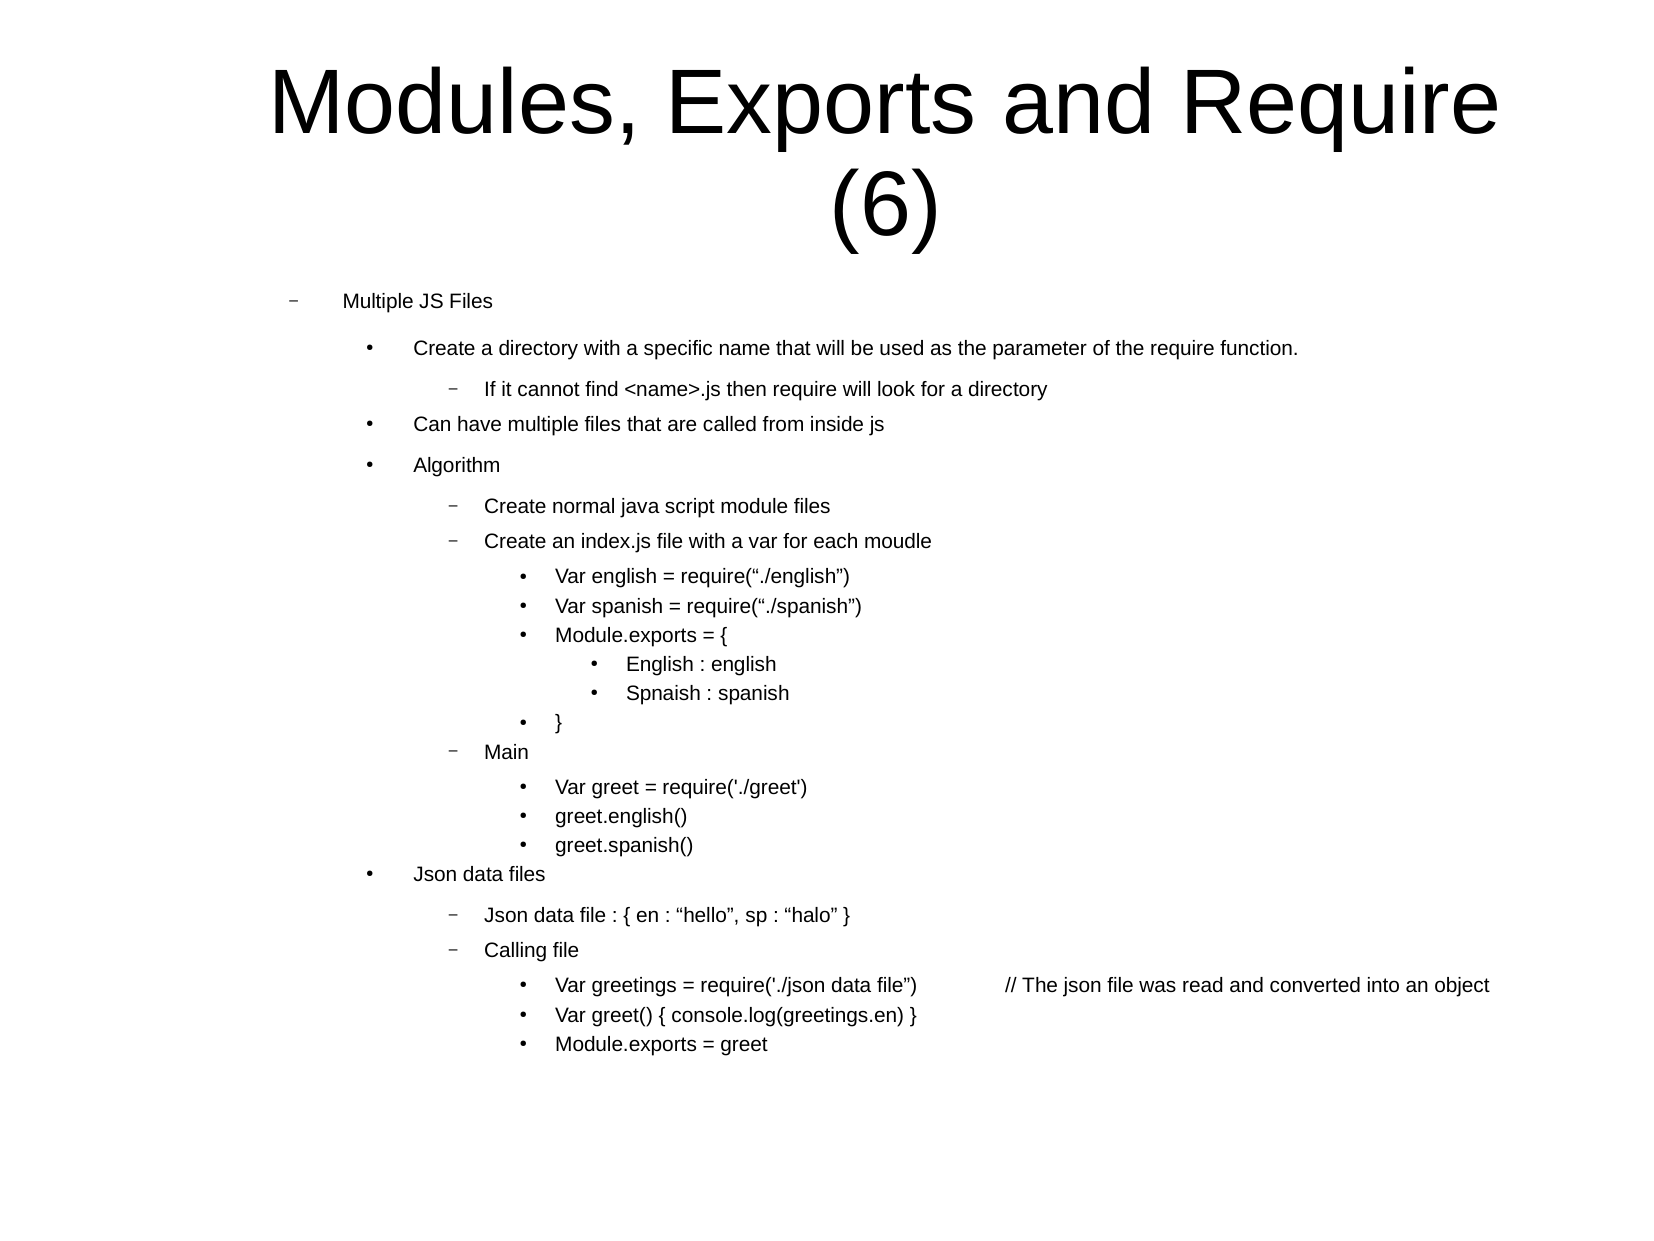

# Modules, Exports and Require (6)
Multiple JS Files
Create a directory with a specific name that will be used as the parameter of the require function.
If it cannot find <name>.js then require will look for a directory
Can have multiple files that are called from inside js
Algorithm
Create normal java script module files
Create an index.js file with a var for each moudle
Var english = require(“./english”)
Var spanish = require(“./spanish”)
Module.exports = {
English : english
Spnaish : spanish
}
Main
Var greet = require('./greet')
greet.english()
greet.spanish()
Json data files
Json data file : { en : “hello”, sp : “halo” }
Calling file
Var greetings = require('./json data file”)		// The json file was read and converted into an object
Var greet() { console.log(greetings.en) }
Module.exports = greet